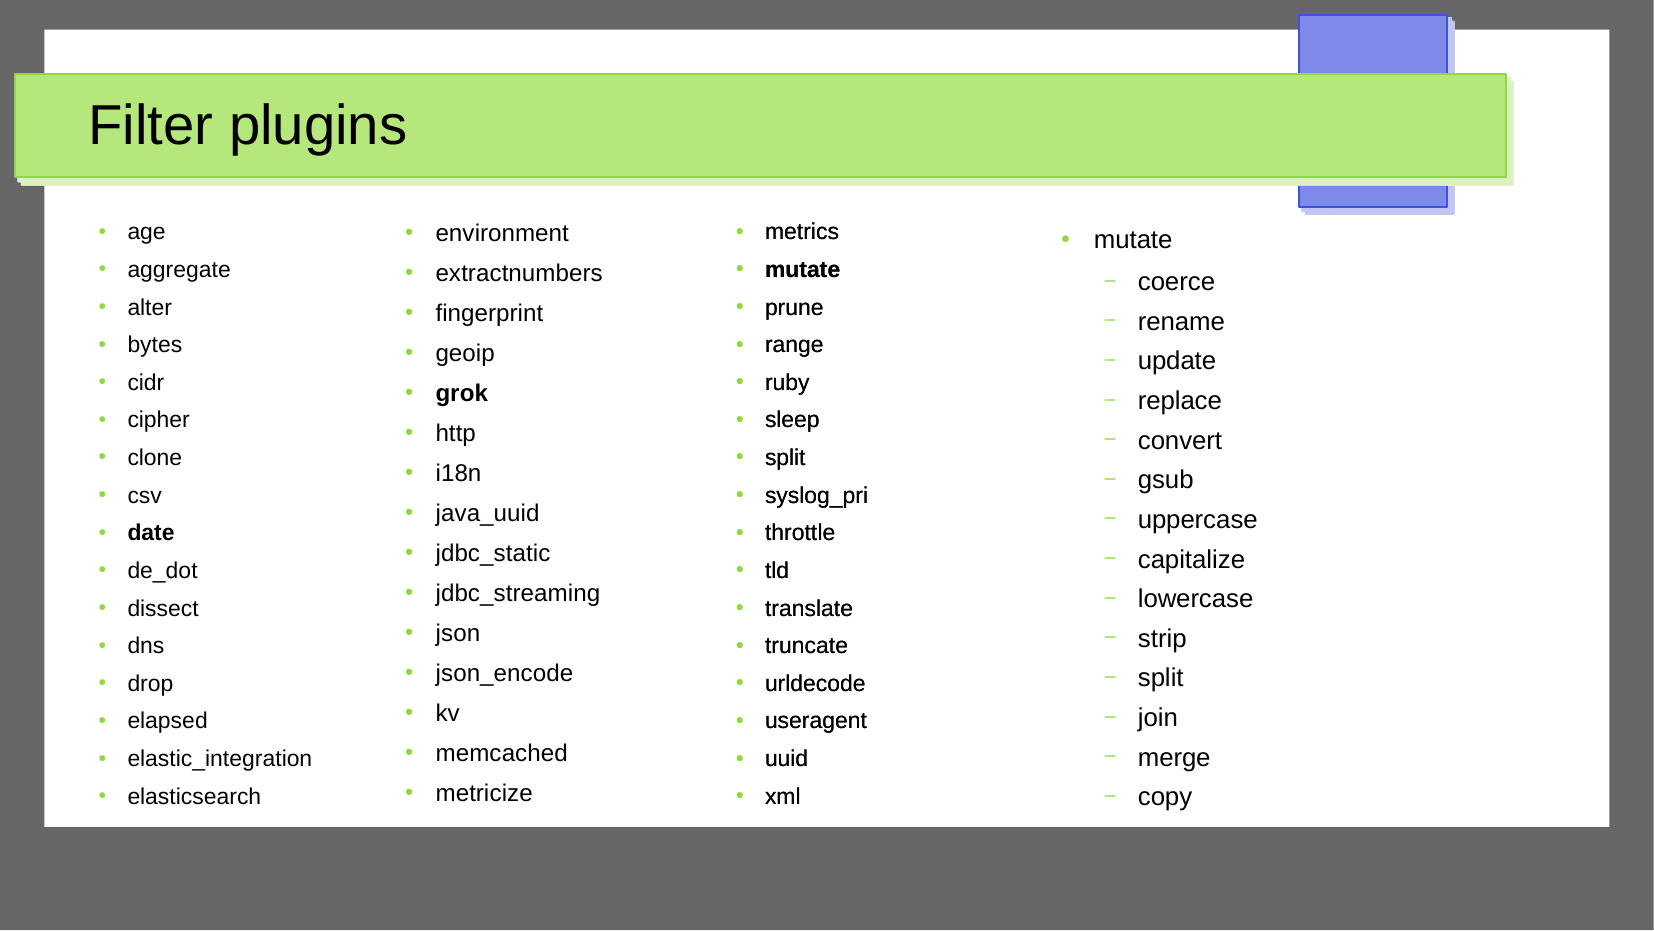

# Filter plugins
age
aggregate
alter
bytes
cidr
cipher
clone
csv
date
de_dot
dissect
dns
drop
elapsed
elastic_integration
elasticsearch
environment
extractnumbers
fingerprint
geoip
grok
http
i18n
java_uuid
jdbc_static
jdbc_streaming
json
json_encode
kv
memcached
metricize
metrics
mutate
prune
range
ruby
sleep
split
syslog_pri
throttle
tld
translate
truncate
urldecode
useragent
uuid
xml
metrics
mutate
prune
range
ruby
sleep
split
syslog_pri
throttle
tld
translate
truncate
urldecode
useragent
uuid
xml
mutate
coerce
rename
update
replace
convert
gsub
uppercase
capitalize
lowercase
strip
split
join
merge
copy